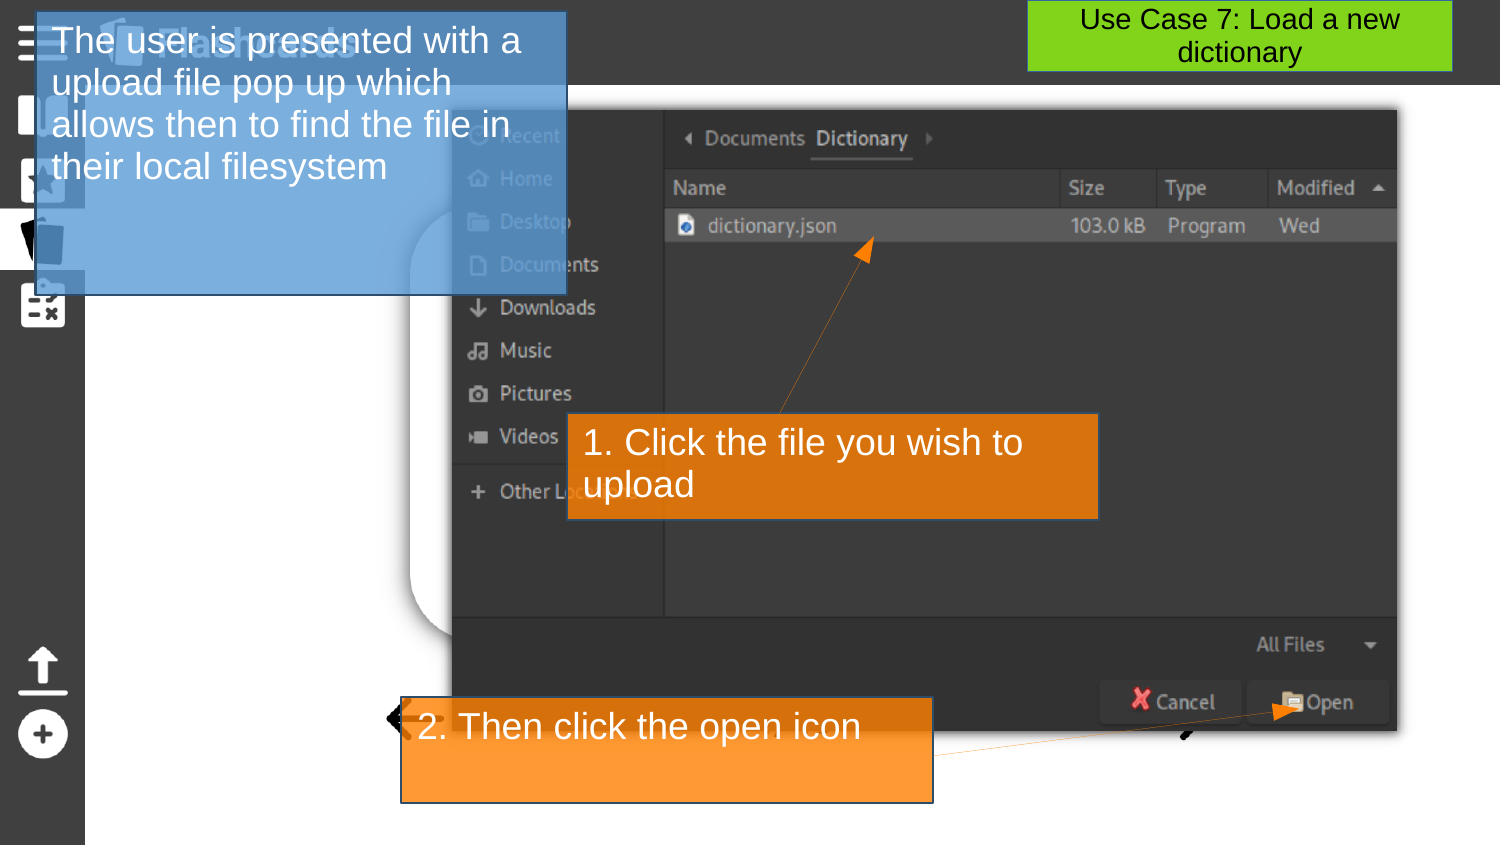

Use Case 7: Load a new dictionary
The user is presented with a upload file pop up which allows then to find the file in their local filesystem
1. Click the file you wish to upload
2. Then click the open icon